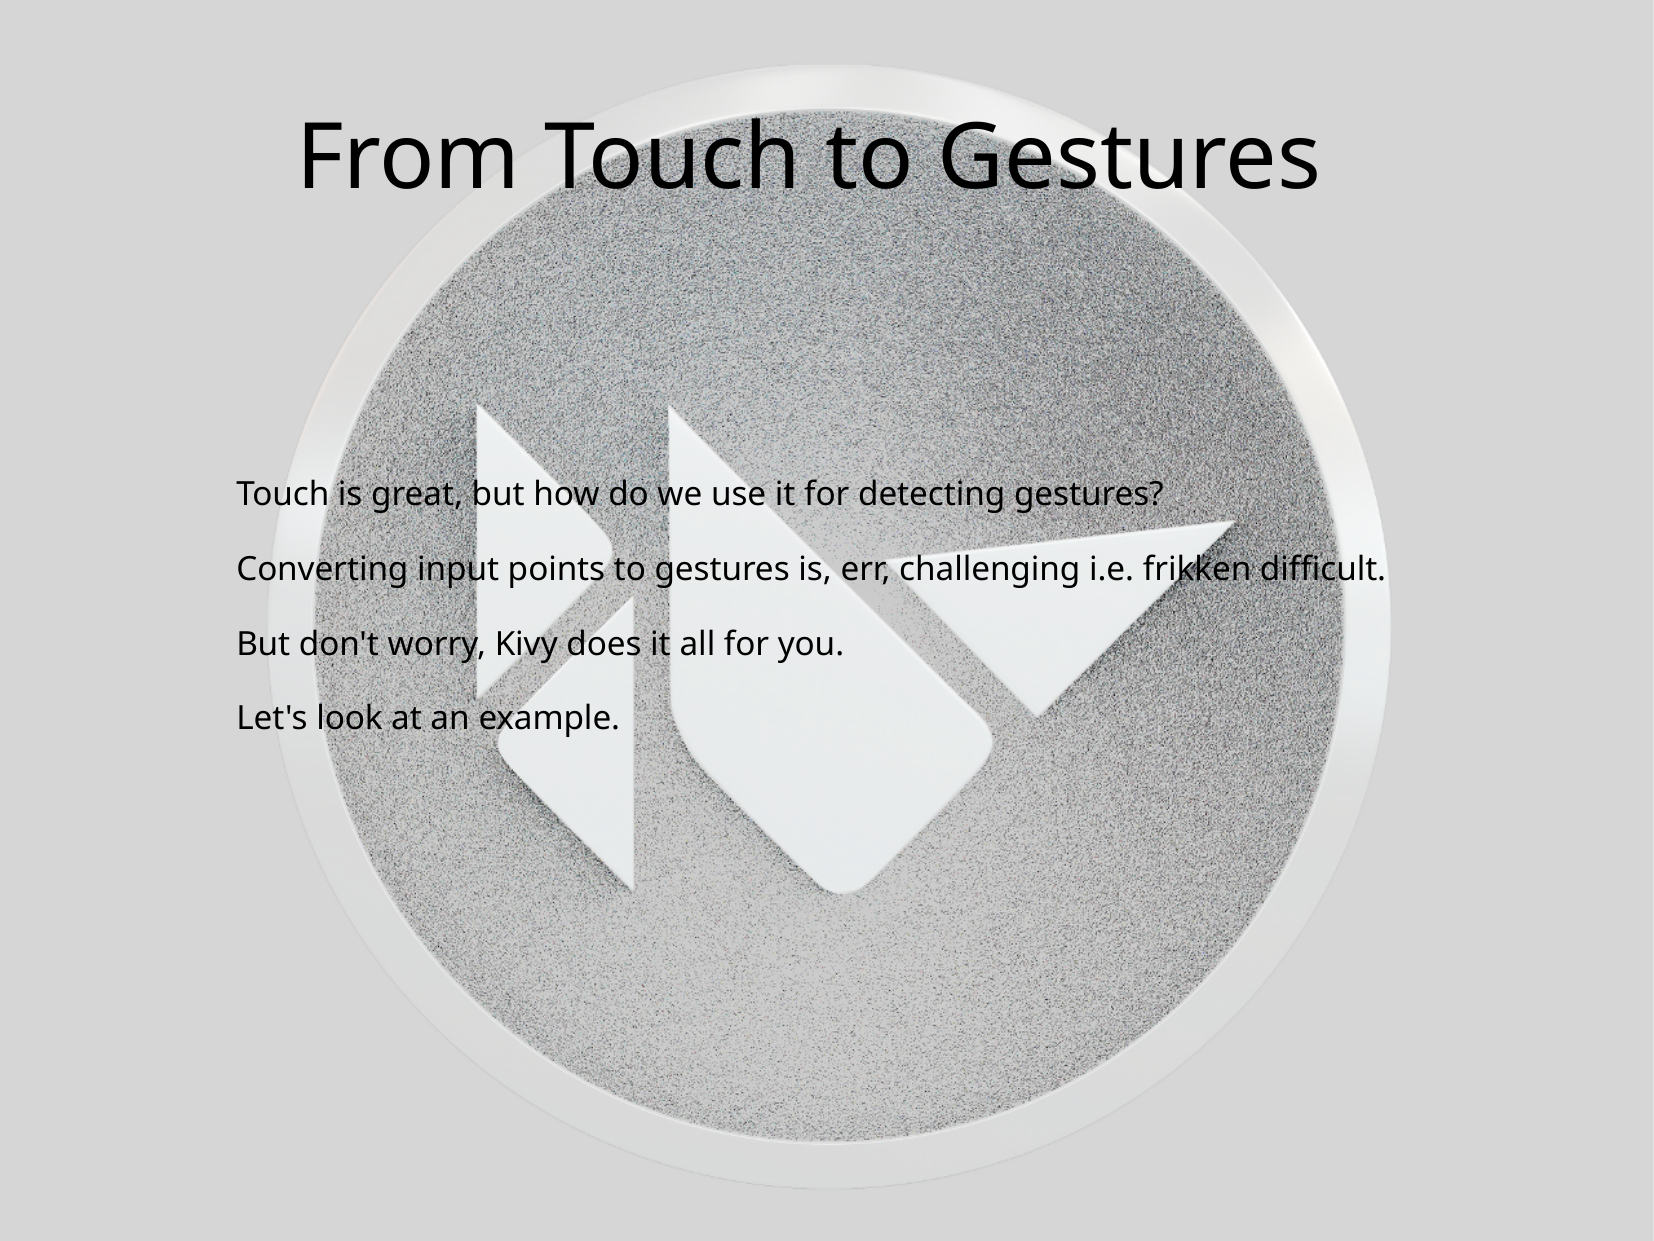

# From Touch to Gestures
Touch is great, but how do we use it for detecting gestures?
Converting input points to gestures is, err, challenging i.e. frikken difficult.
But don't worry, Kivy does it all for you.
Let's look at an example.